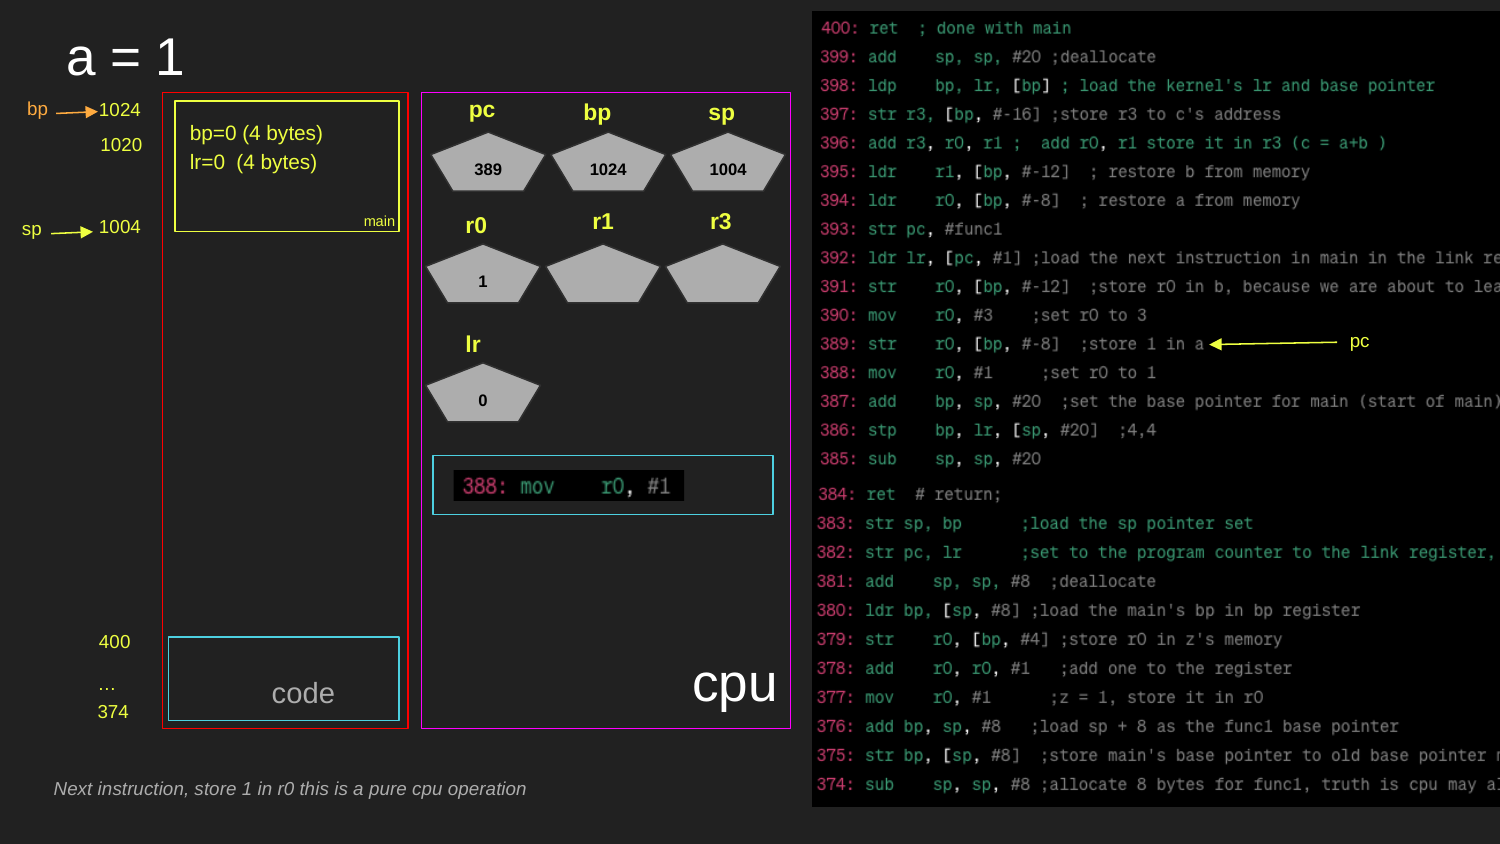

# a = 1
pc
bp
1024
bp
sp
bp=0 (4 bytes)
lr=0 (4 bytes)
1020
389
1024
1004
r1
r3
r0
main
1004
sp
1
lr
pc
0
400
cpu
…
code
374
Next instruction, store 1 in r0 this is a pure cpu operation